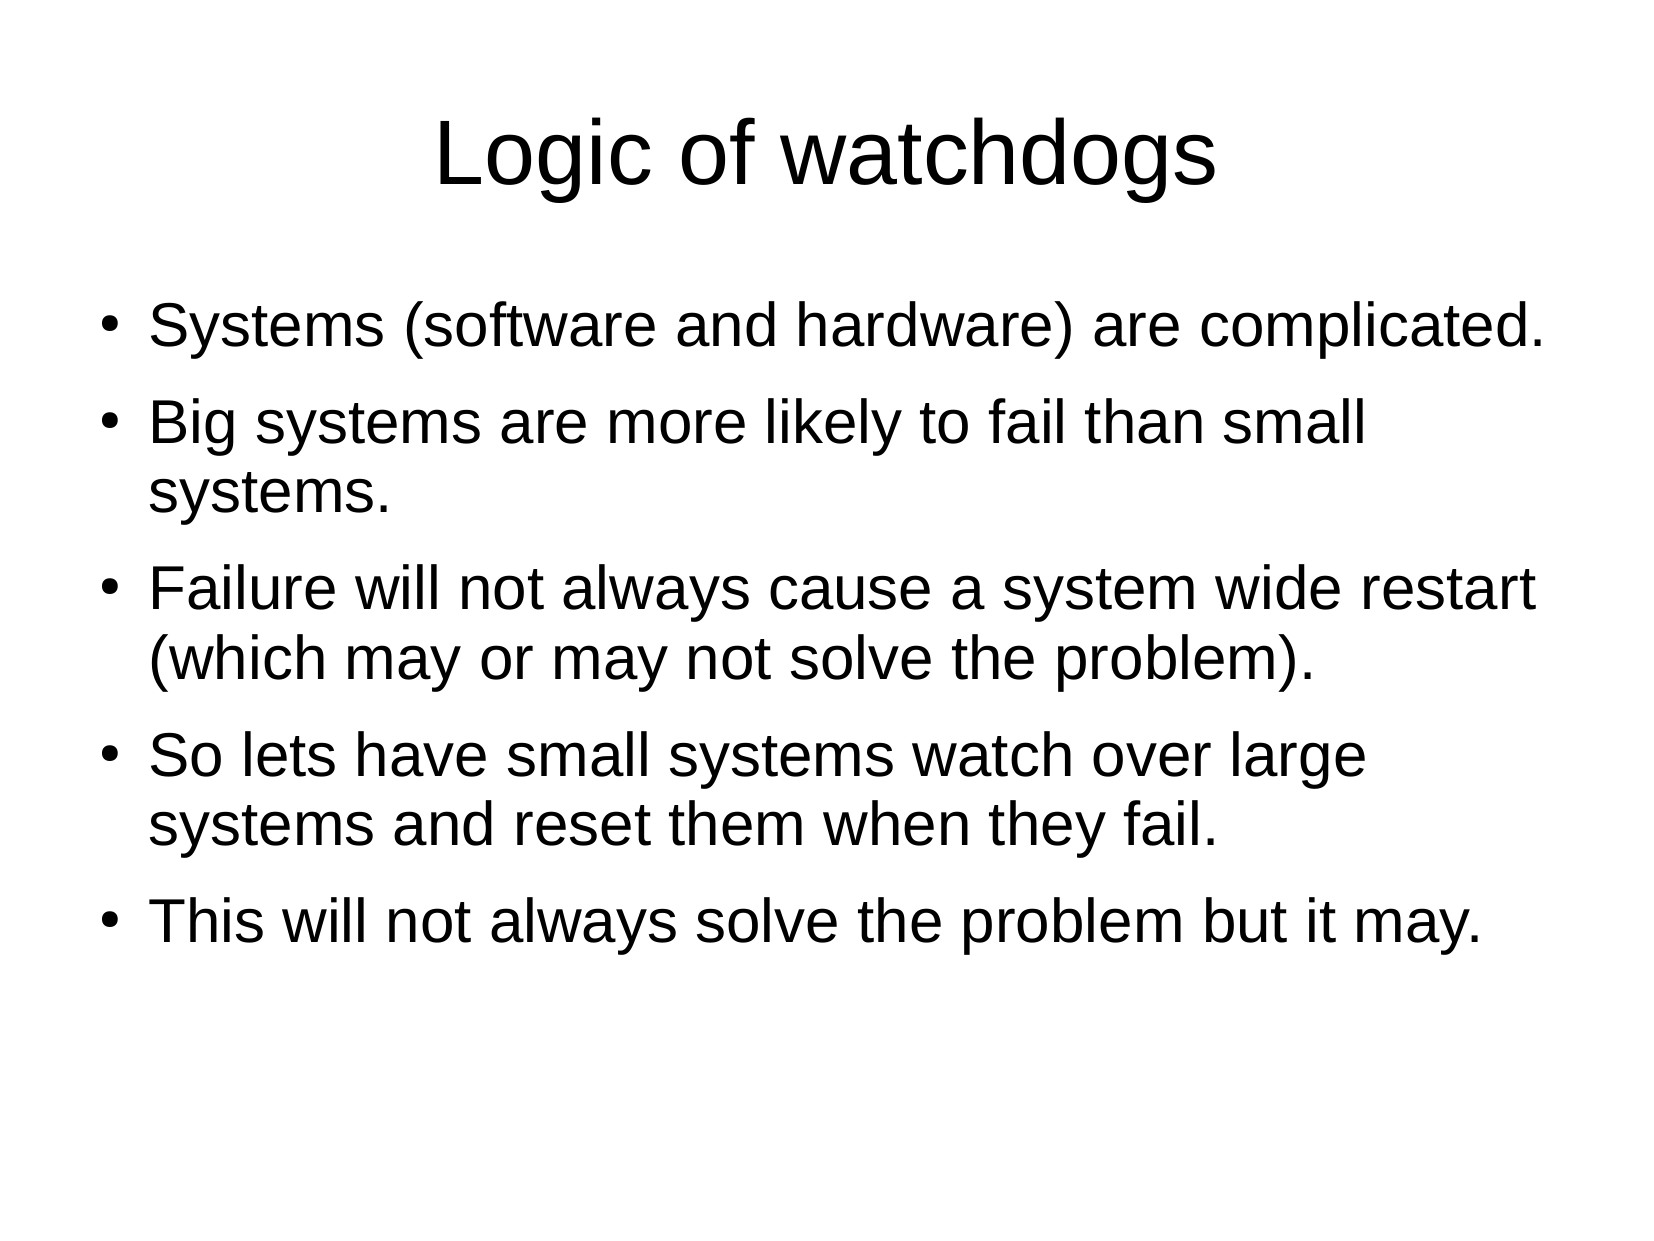

# Logic of watchdogs
Systems (software and hardware) are complicated.
Big systems are more likely to fail than small systems.
Failure will not always cause a system wide restart (which may or may not solve the problem).
So lets have small systems watch over large systems and reset them when they fail.
This will not always solve the problem but it may.